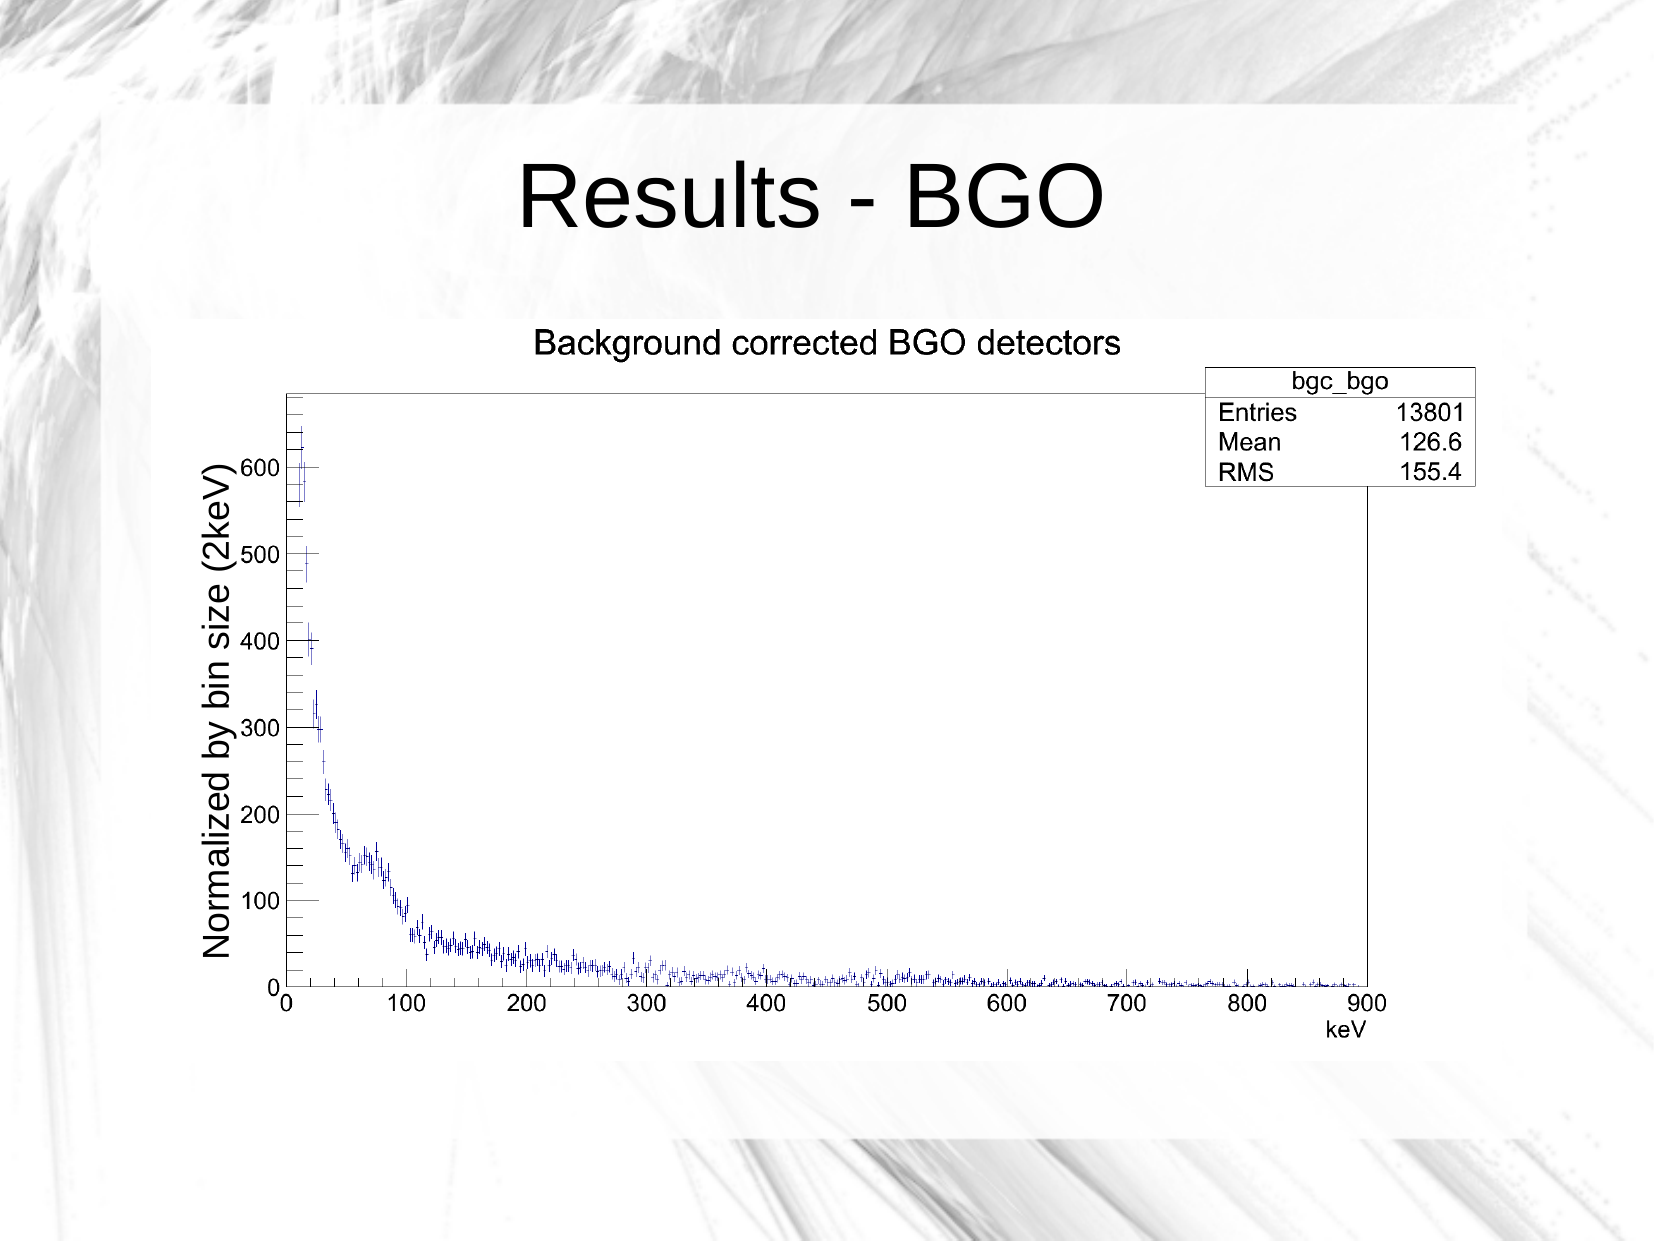

# Results - BGO
Normalized by bin size (2keV)